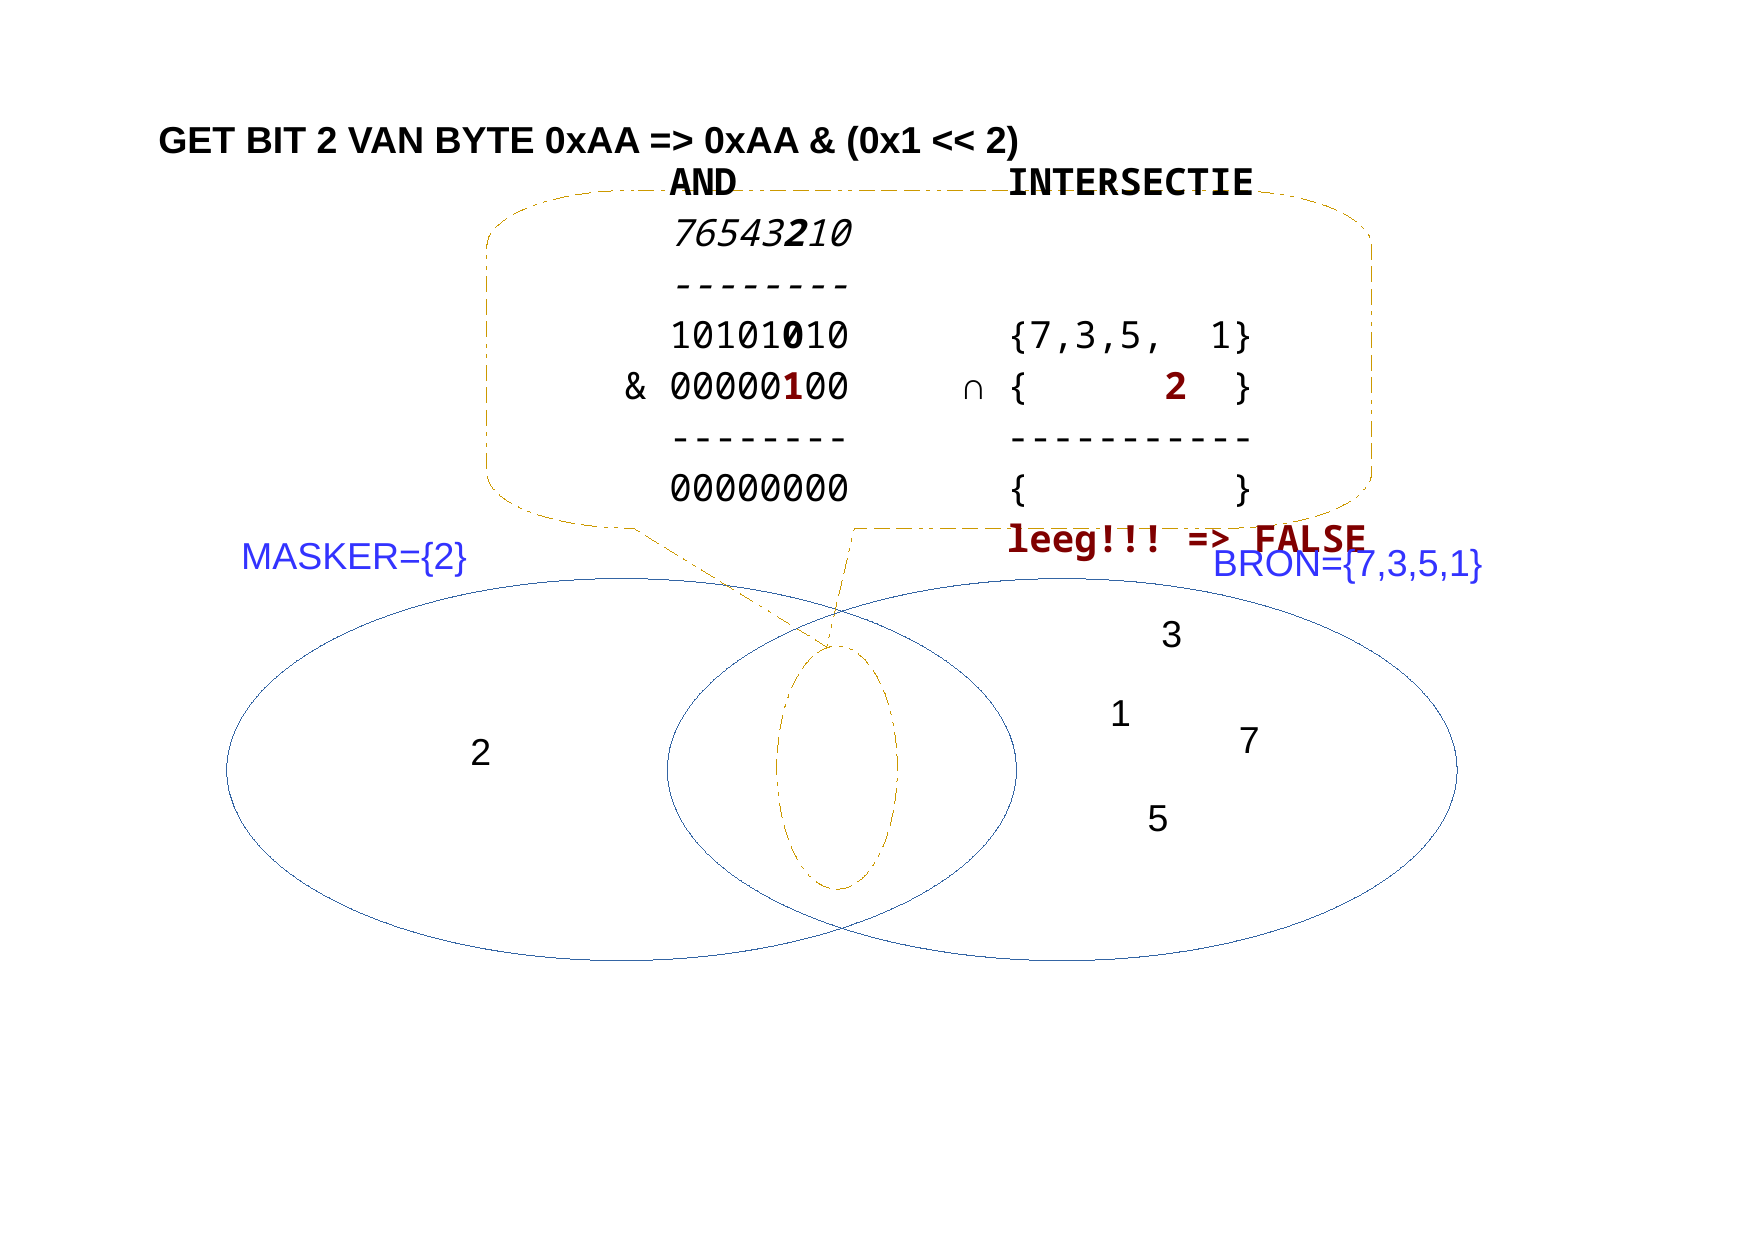

GET BIT 2 VAN BYTE 0xAA => 0xAA & (0x1 << 2)
 AND INTERSECTIE
 76543210
 --------
 10101010 {7,3,5, 1}
 & 00000100 ∩ { 2 }
 -------- -----------
 00000000 { }
 leeg!!! => FALSE
MASKER={2}
BRON={7,3,5,1}
3
1
7
2
5